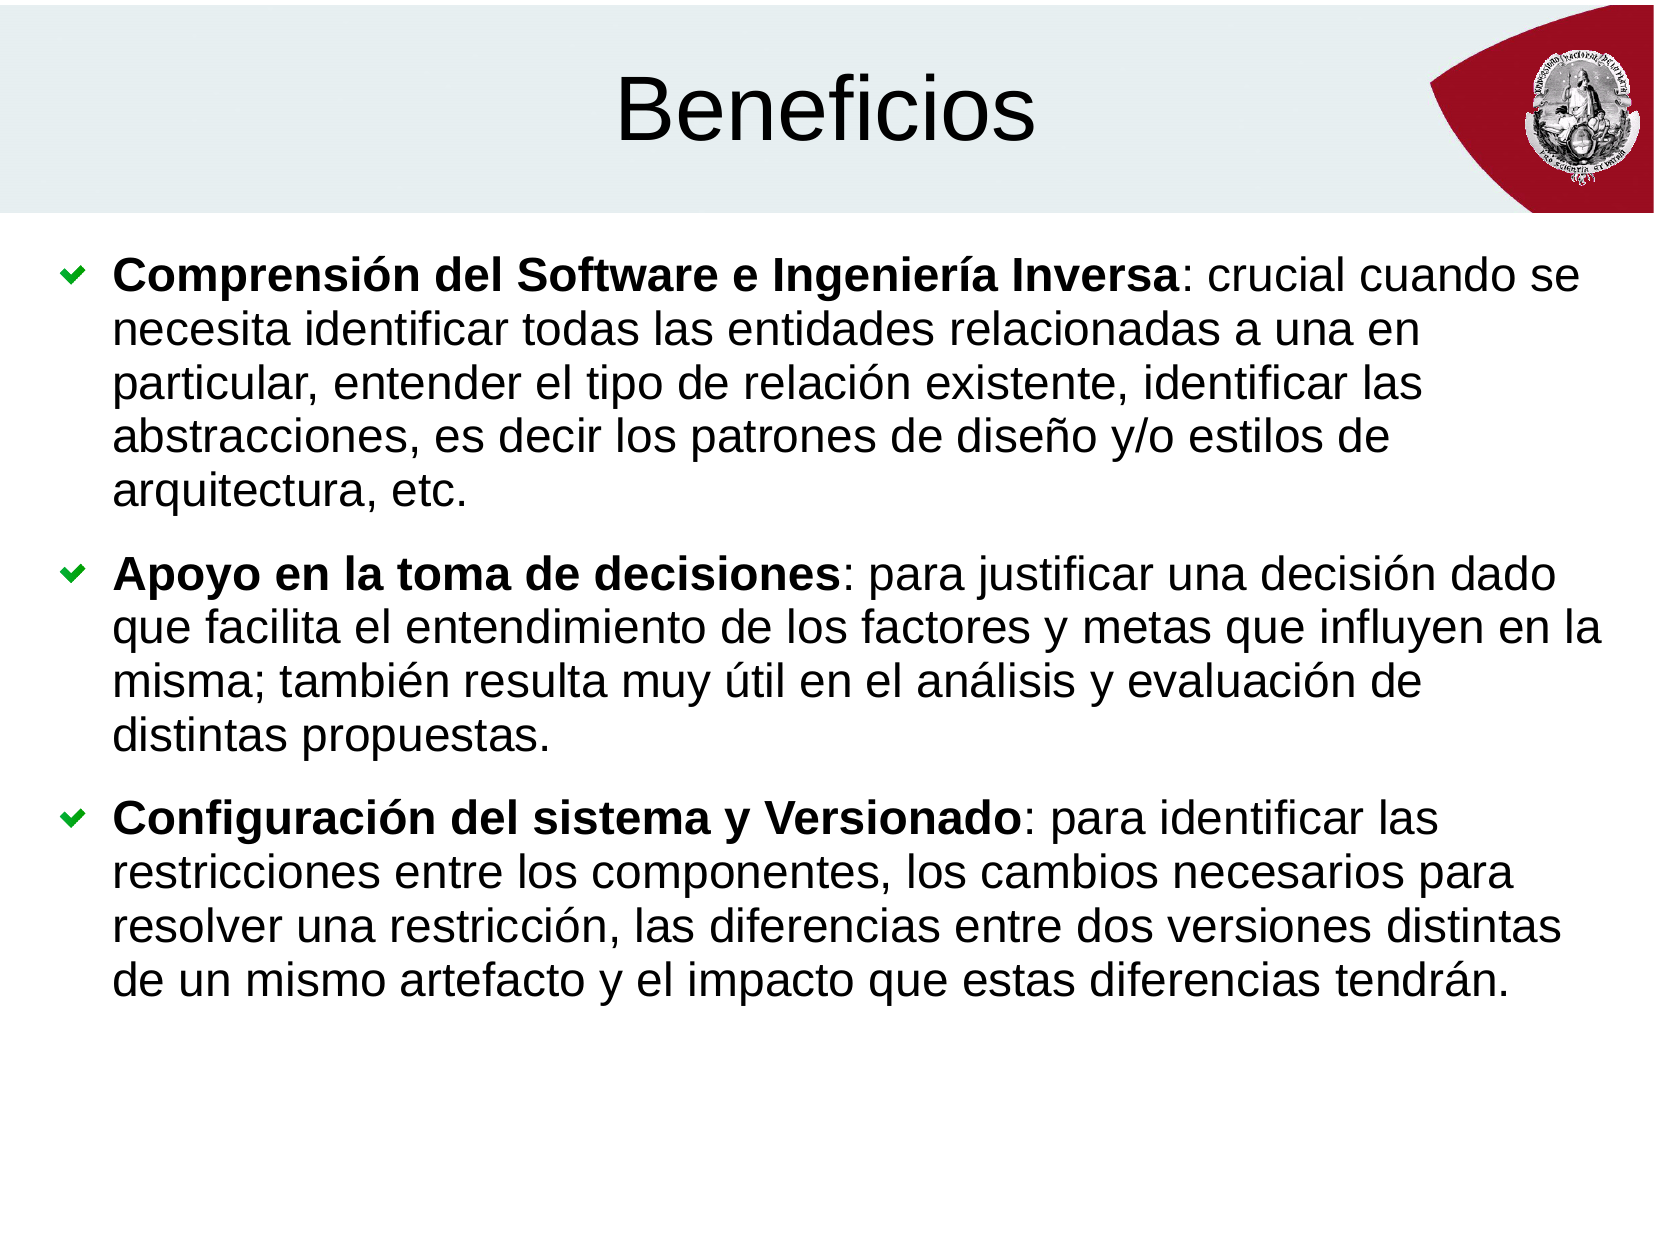

# Beneficios
Comprensión del Software e Ingeniería Inversa: crucial cuando se necesita identificar todas las entidades relacionadas a una en particular, entender el tipo de relación existente, identificar las abstracciones, es decir los patrones de diseño y/o estilos de arquitectura, etc.
Apoyo en la toma de decisiones: para justificar una decisión dado que facilita el entendimiento de los factores y metas que influyen en la misma; también resulta muy útil en el análisis y evaluación de distintas propuestas.
Configuración del sistema y Versionado: para identificar las restricciones entre los componentes, los cambios necesarios para resolver una restricción, las diferencias entre dos versiones distintas de un mismo artefacto y el impacto que estas diferencias tendrán.